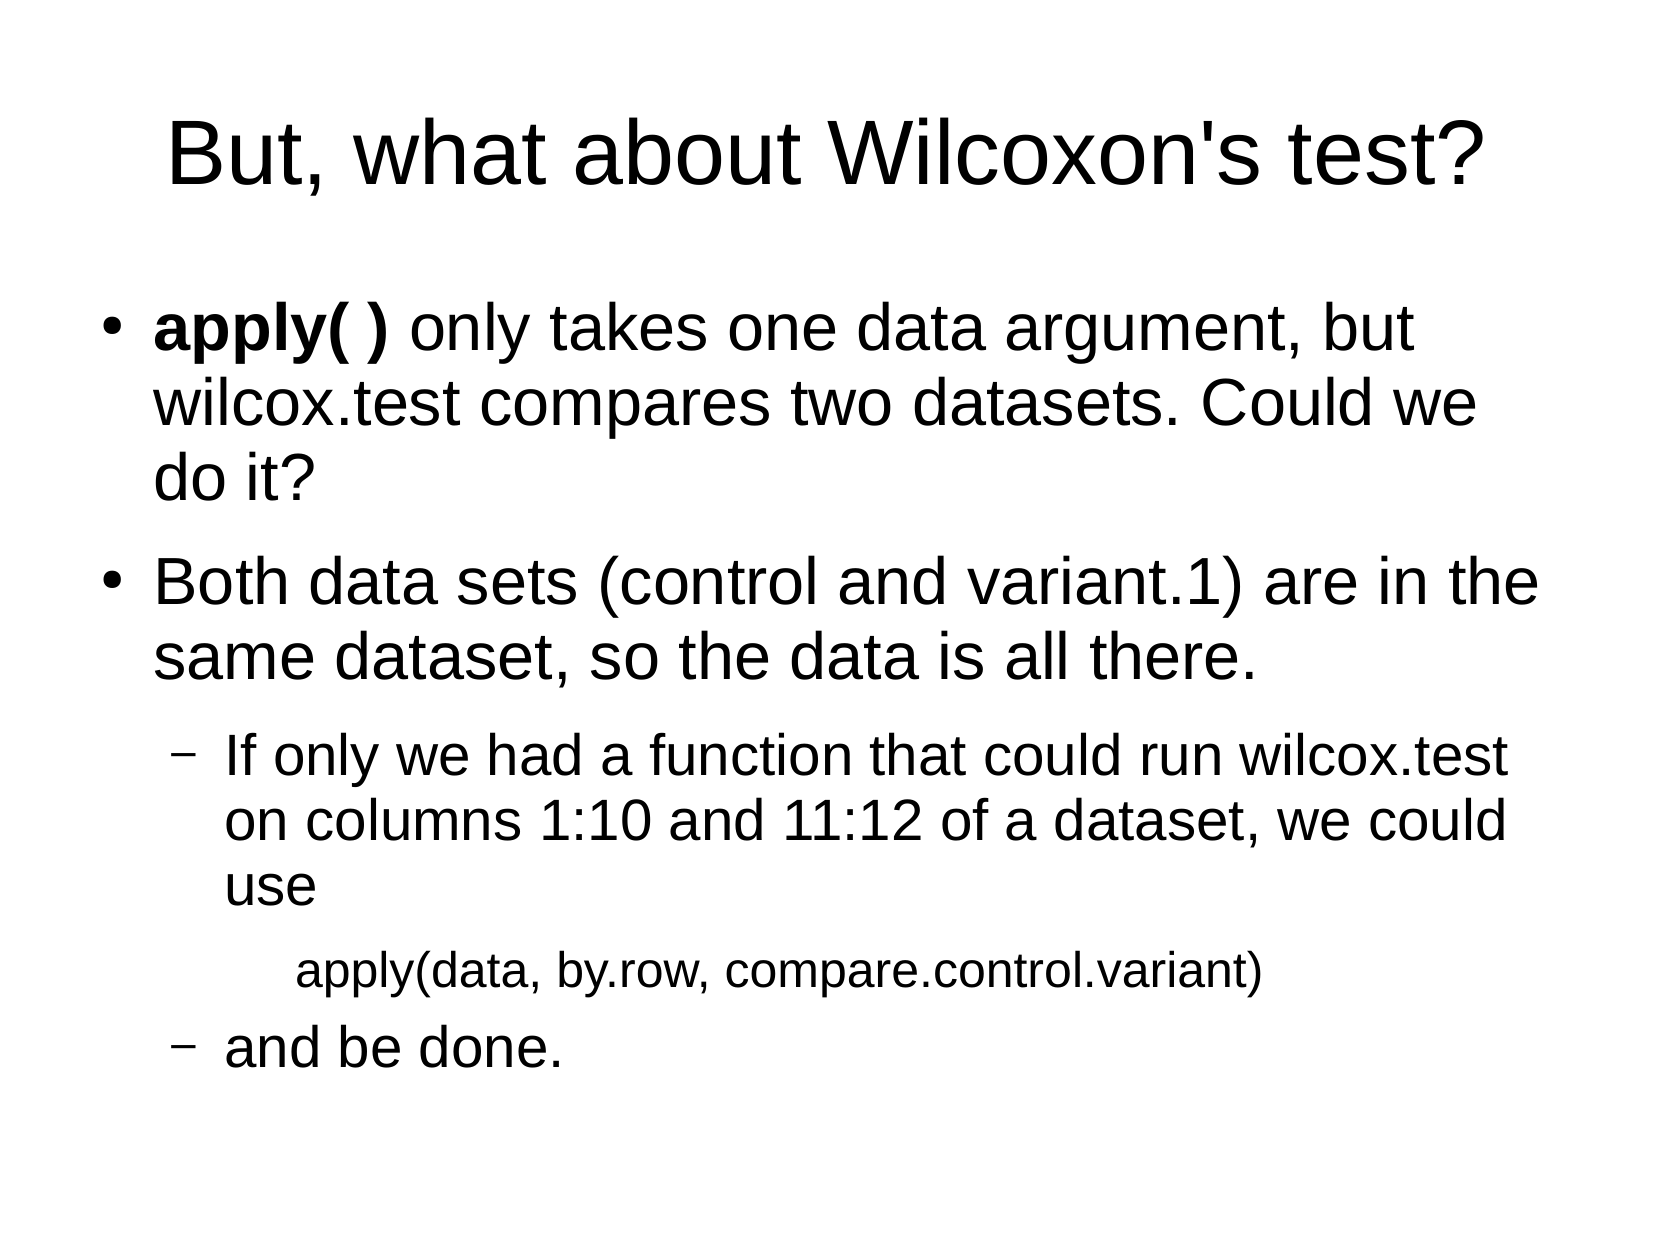

# But, what about Wilcoxon's test?
apply( ) only takes one data argument, but wilcox.test compares two datasets. Could we do it?
Both data sets (control and variant.1) are in the same dataset, so the data is all there.
If only we had a function that could run wilcox.test on columns 1:10 and 11:12 of a dataset, we could use
apply(data, by.row, compare.control.variant)
and be done.